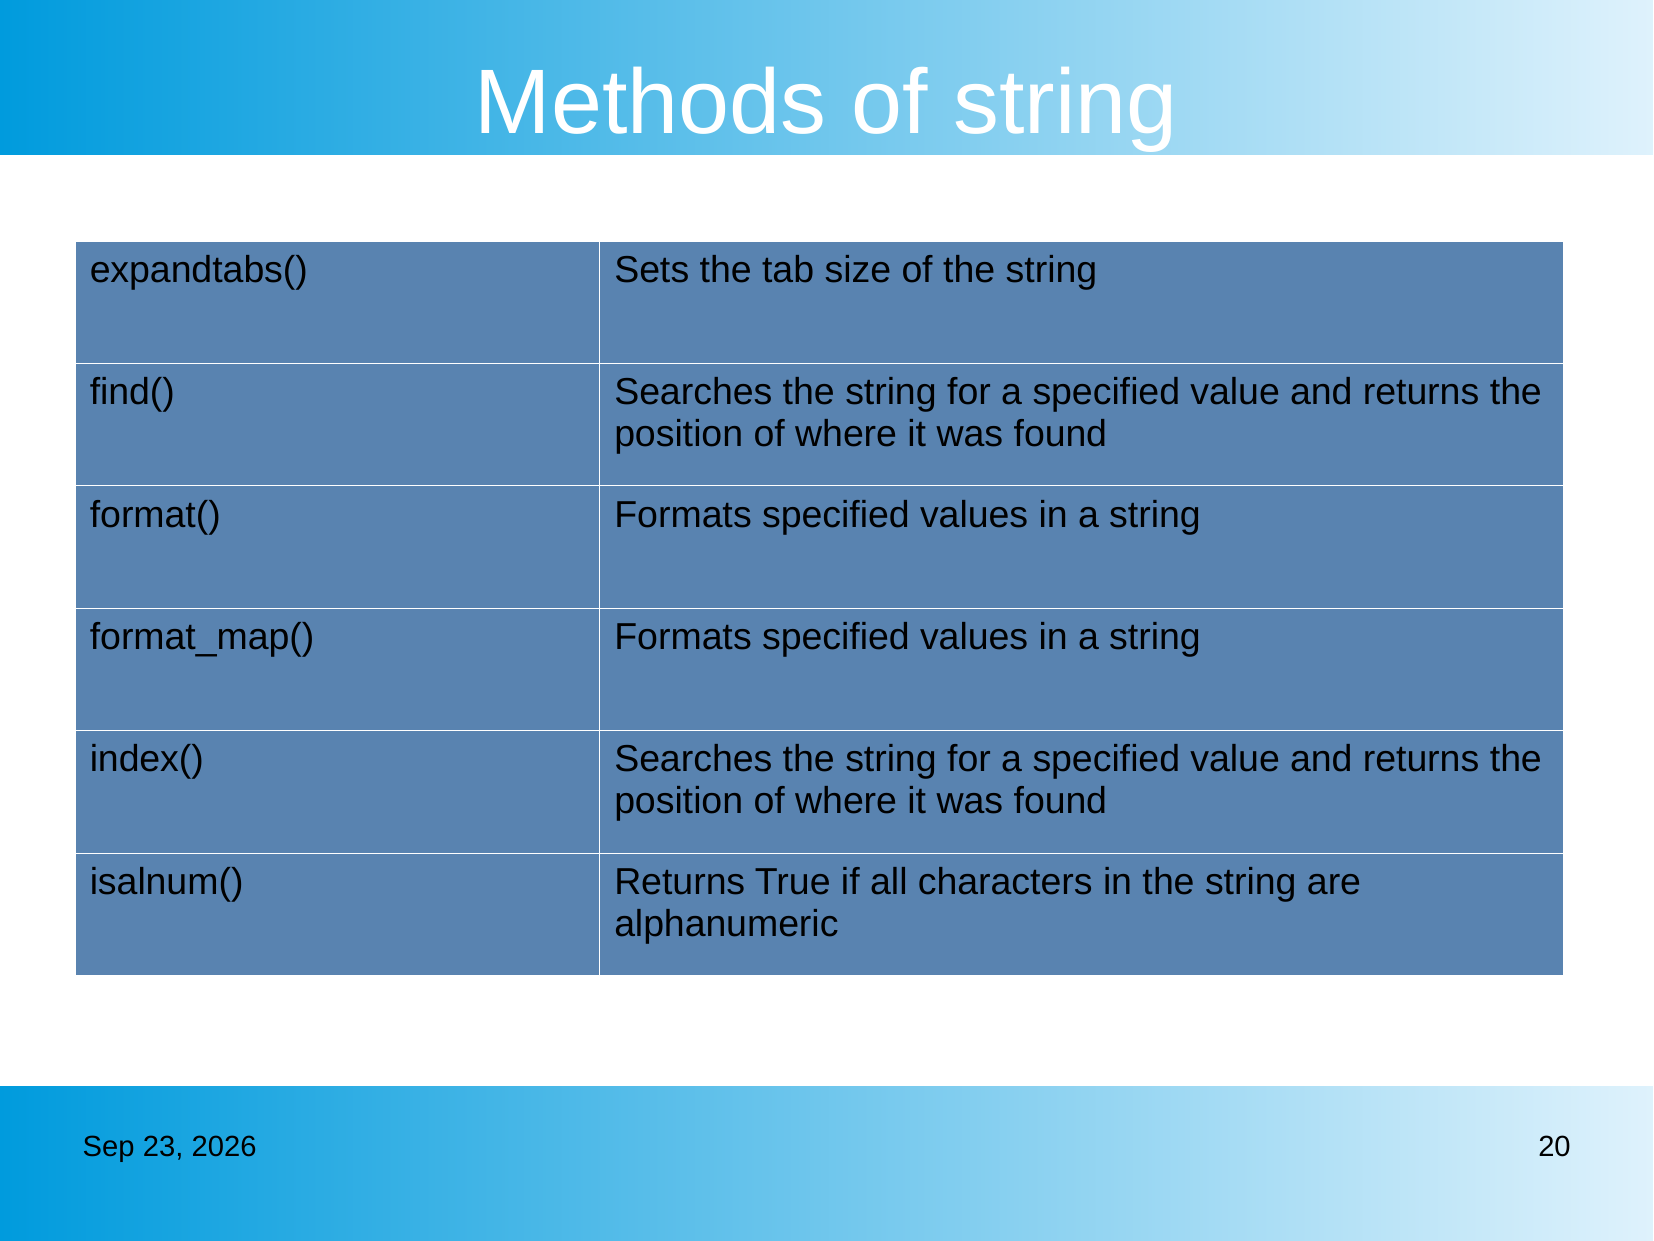

# Methods of string
| expandtabs() | Sets the tab size of the string |
| --- | --- |
| find() | Searches the string for a specified value and returns the position of where it was found |
| format() | Formats specified values in a string |
| format\_map() | Formats specified values in a string |
| index() | Searches the string for a specified value and returns the position of where it was found |
| isalnum() | Returns True if all characters in the string are alphanumeric |
20